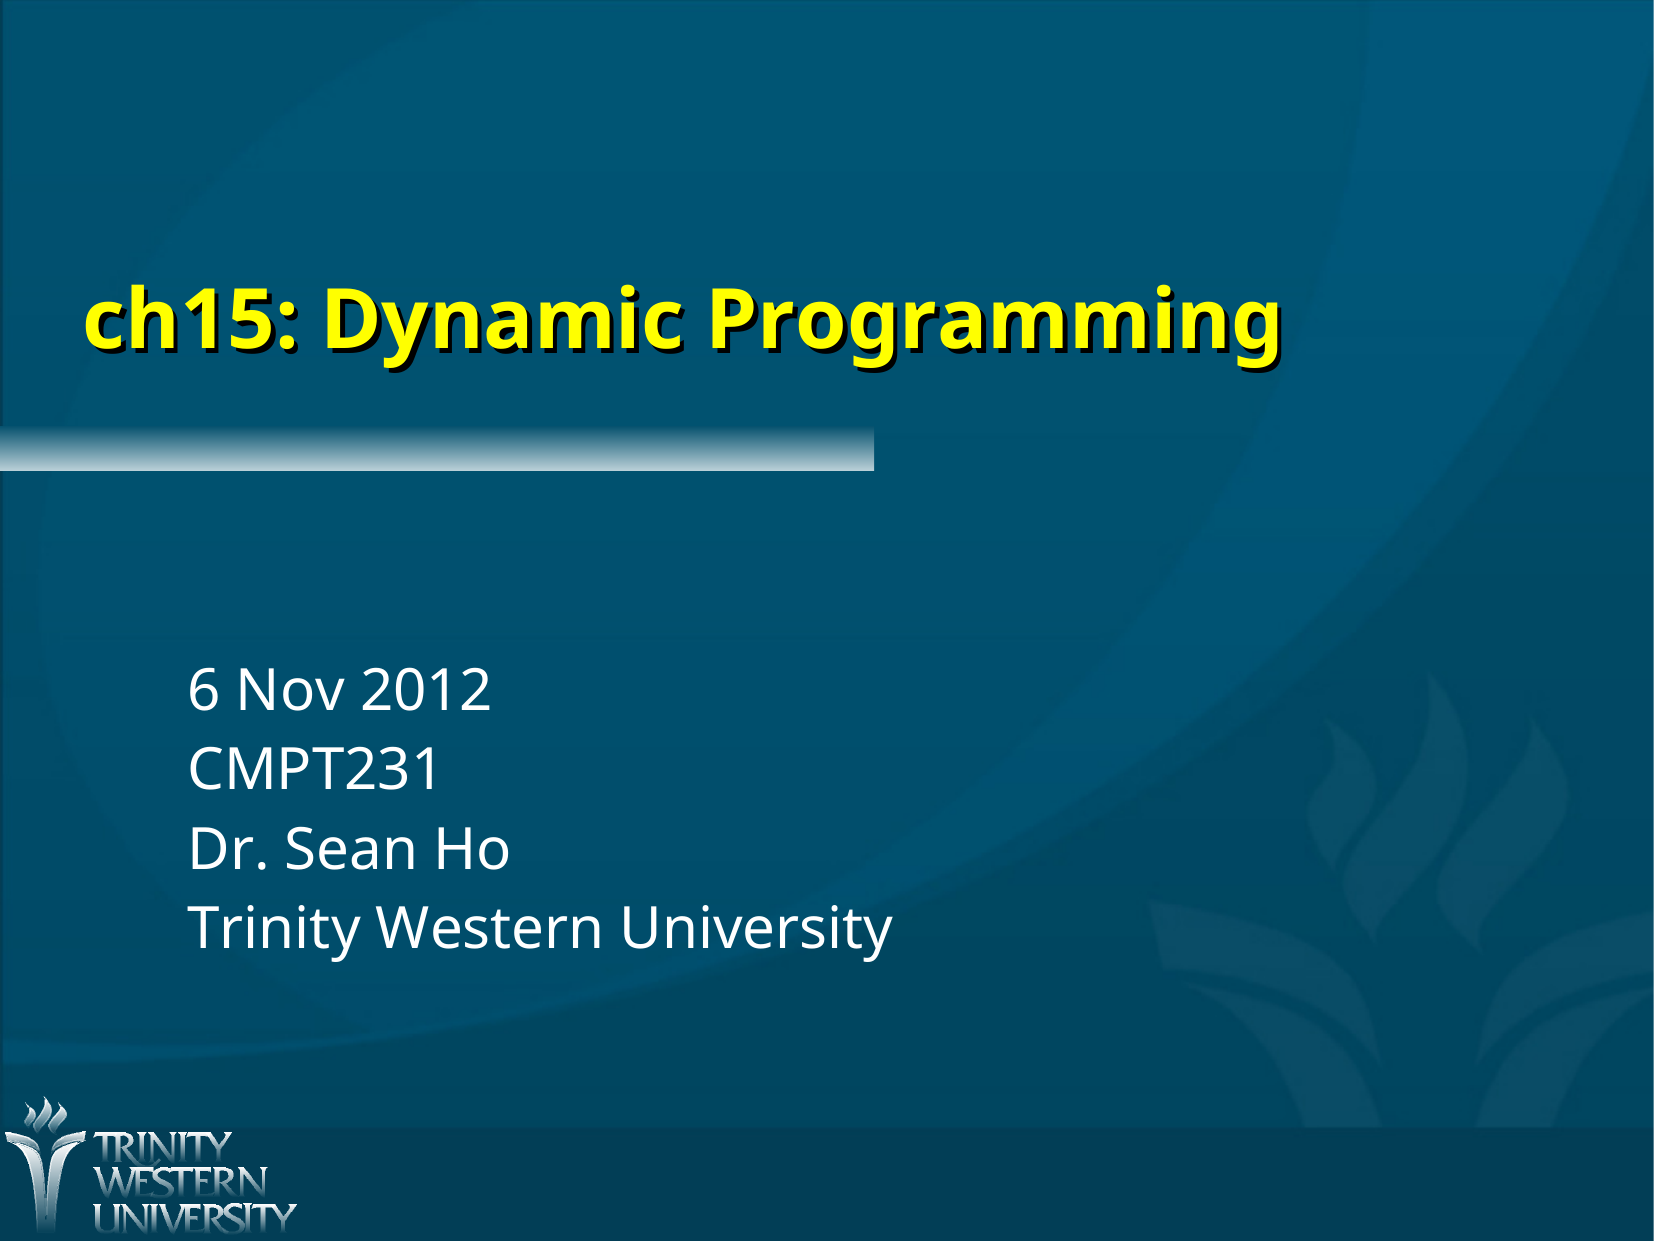

# ch15: Dynamic Programming
6 Nov 2012
CMPT231
Dr. Sean Ho
Trinity Western University